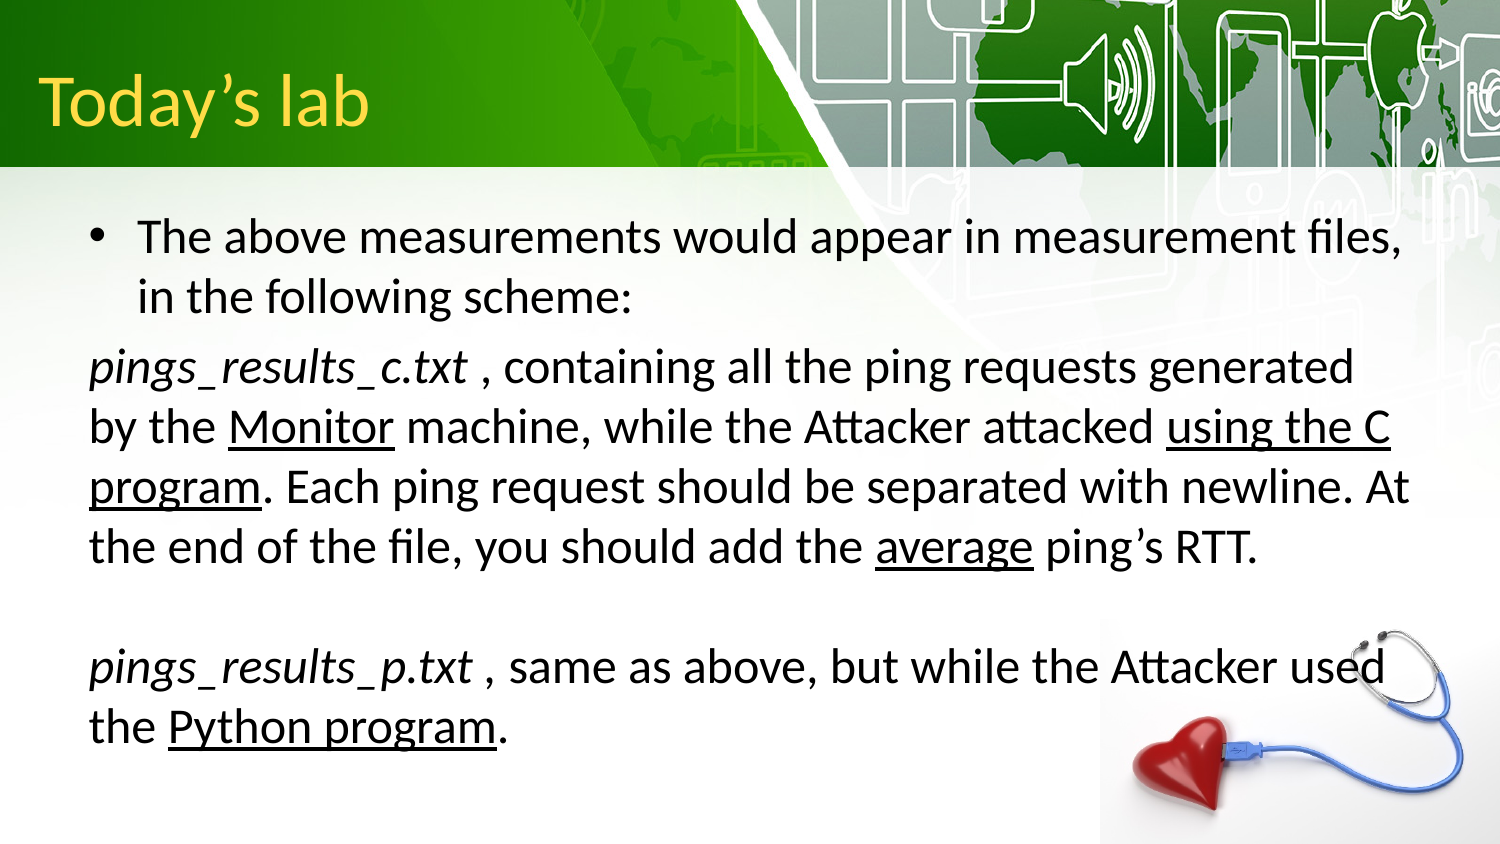

# Today’s lab
The above measurements would appear in measurement files, in the following scheme:
pings_results_c.txt , containing all the ping requests generated by the Monitor machine, while the Attacker attacked using the C program. Each ping request should be separated with newline. At the end of the file, you should add the average ping’s RTT.
pings_results_p.txt , same as above, but while the Attacker used the Python program.